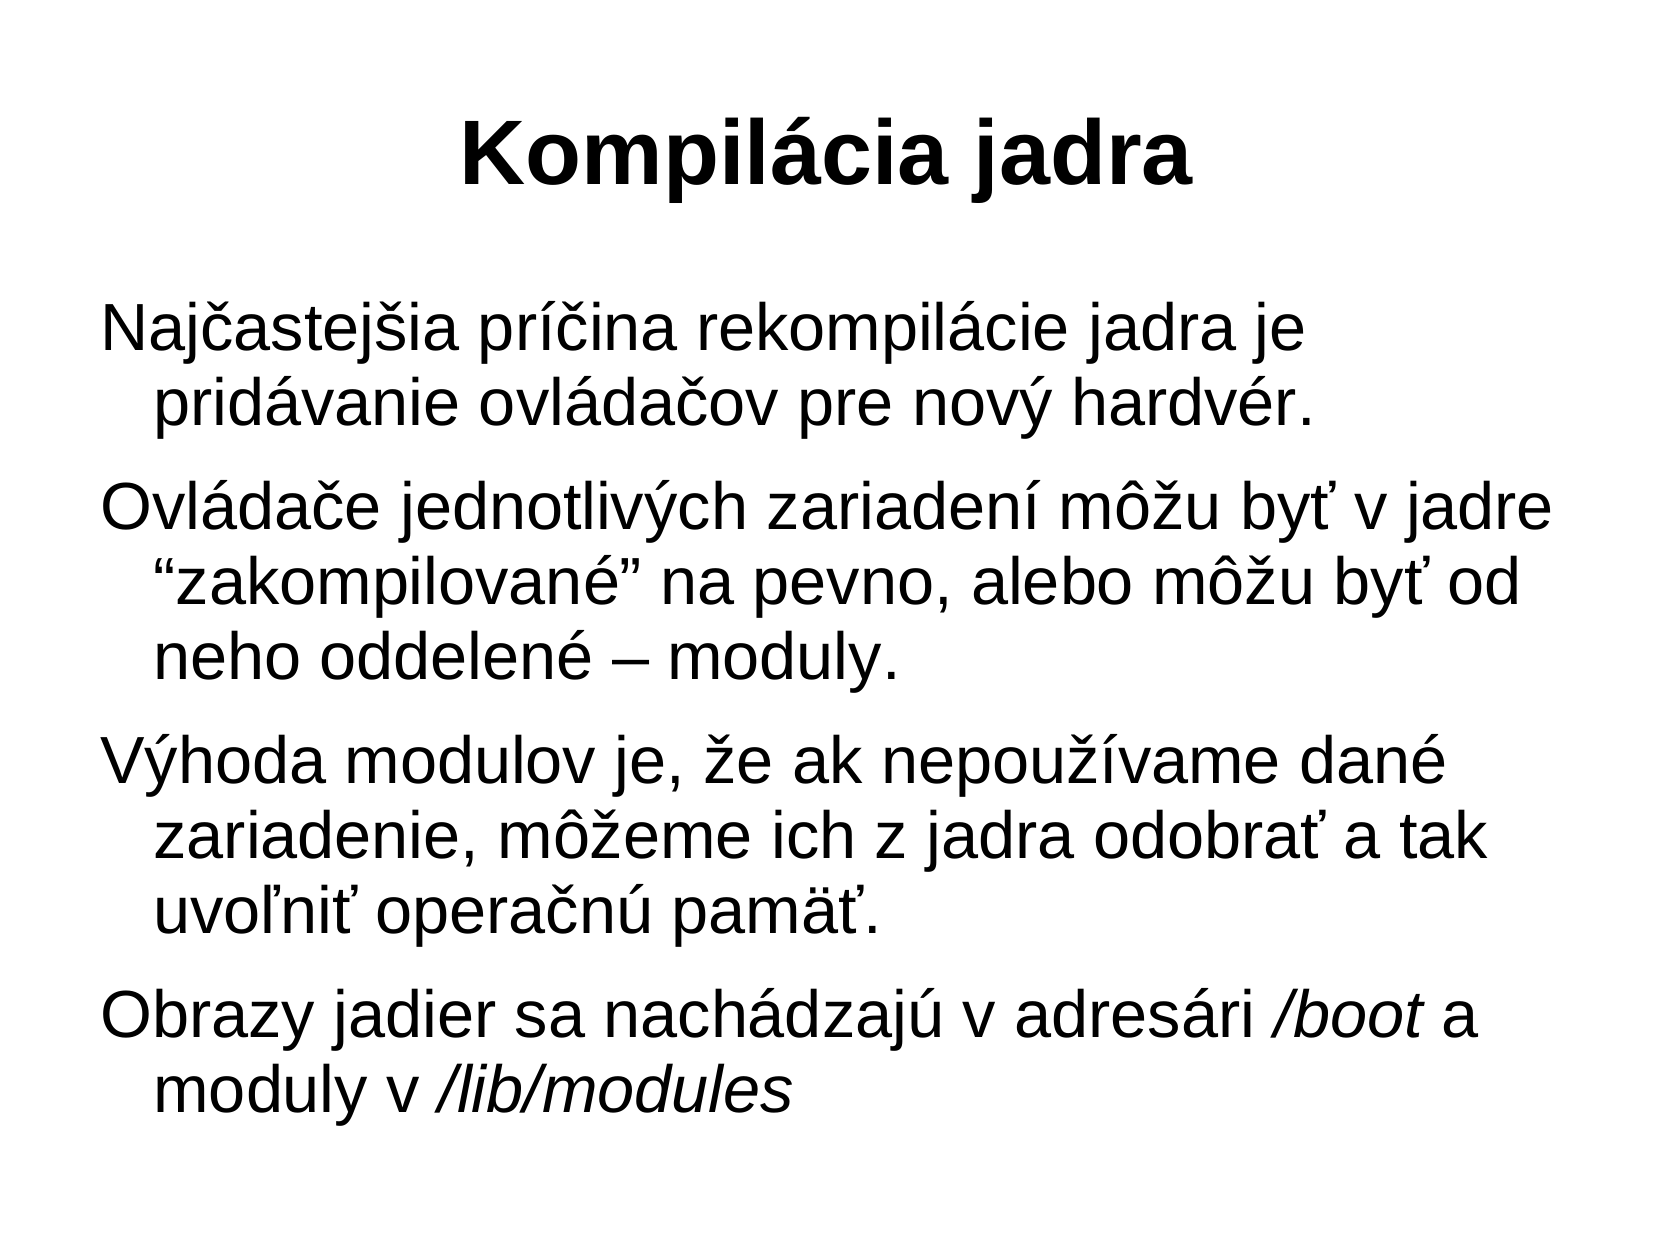

# Kompilácia jadra
Najčastejšia príčina rekompilácie jadra je pridávanie ovládačov pre nový hardvér.
Ovládače jednotlivých zariadení môžu byť v jadre “zakompilované” na pevno, alebo môžu byť od neho oddelené – moduly.
Výhoda modulov je, že ak nepoužívame dané zariadenie, môžeme ich z jadra odobrať a tak uvoľniť operačnú pamäť.
Obrazy jadier sa nachádzajú v adresári /boot a moduly v /lib/modules